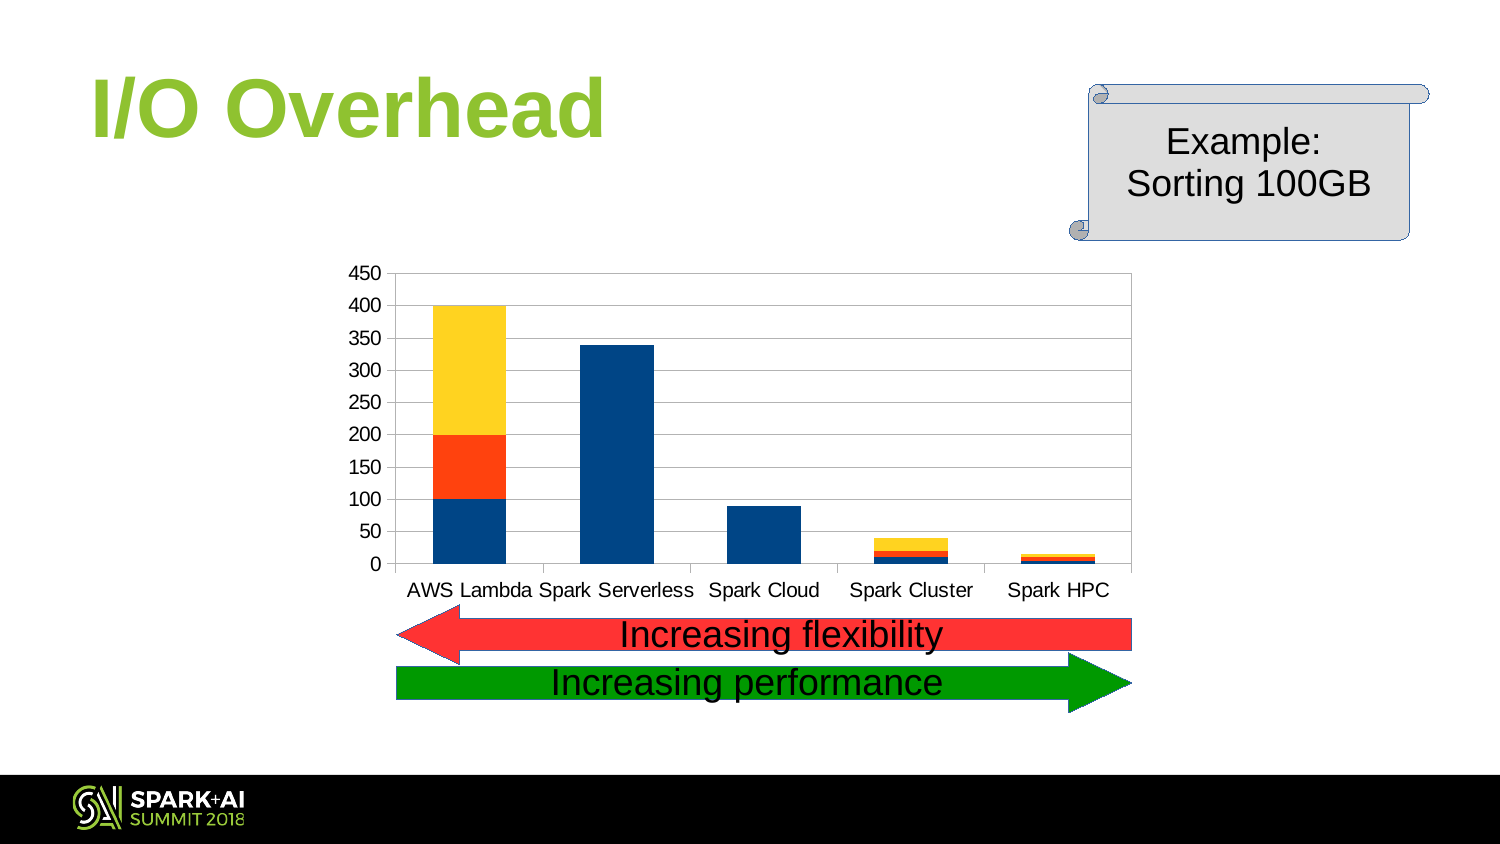

#
I/O Overhead
Example:
Sorting 100GB
### Chart
| Category | Column 1 | | |
|---|---|---|---|
| AWS Lambda | 100.0 | 100.0 | 200.0 |
| Spark Serverless | 340.0 | None | None |
| Spark Cloud | 90.0 | None | None |
| Spark Cluster | 10.0 | 10.0 | 20.0 |
| Spark HPC | 5.0 | 5.0 | 5.0 |Increasing flexibility
Increasing performance